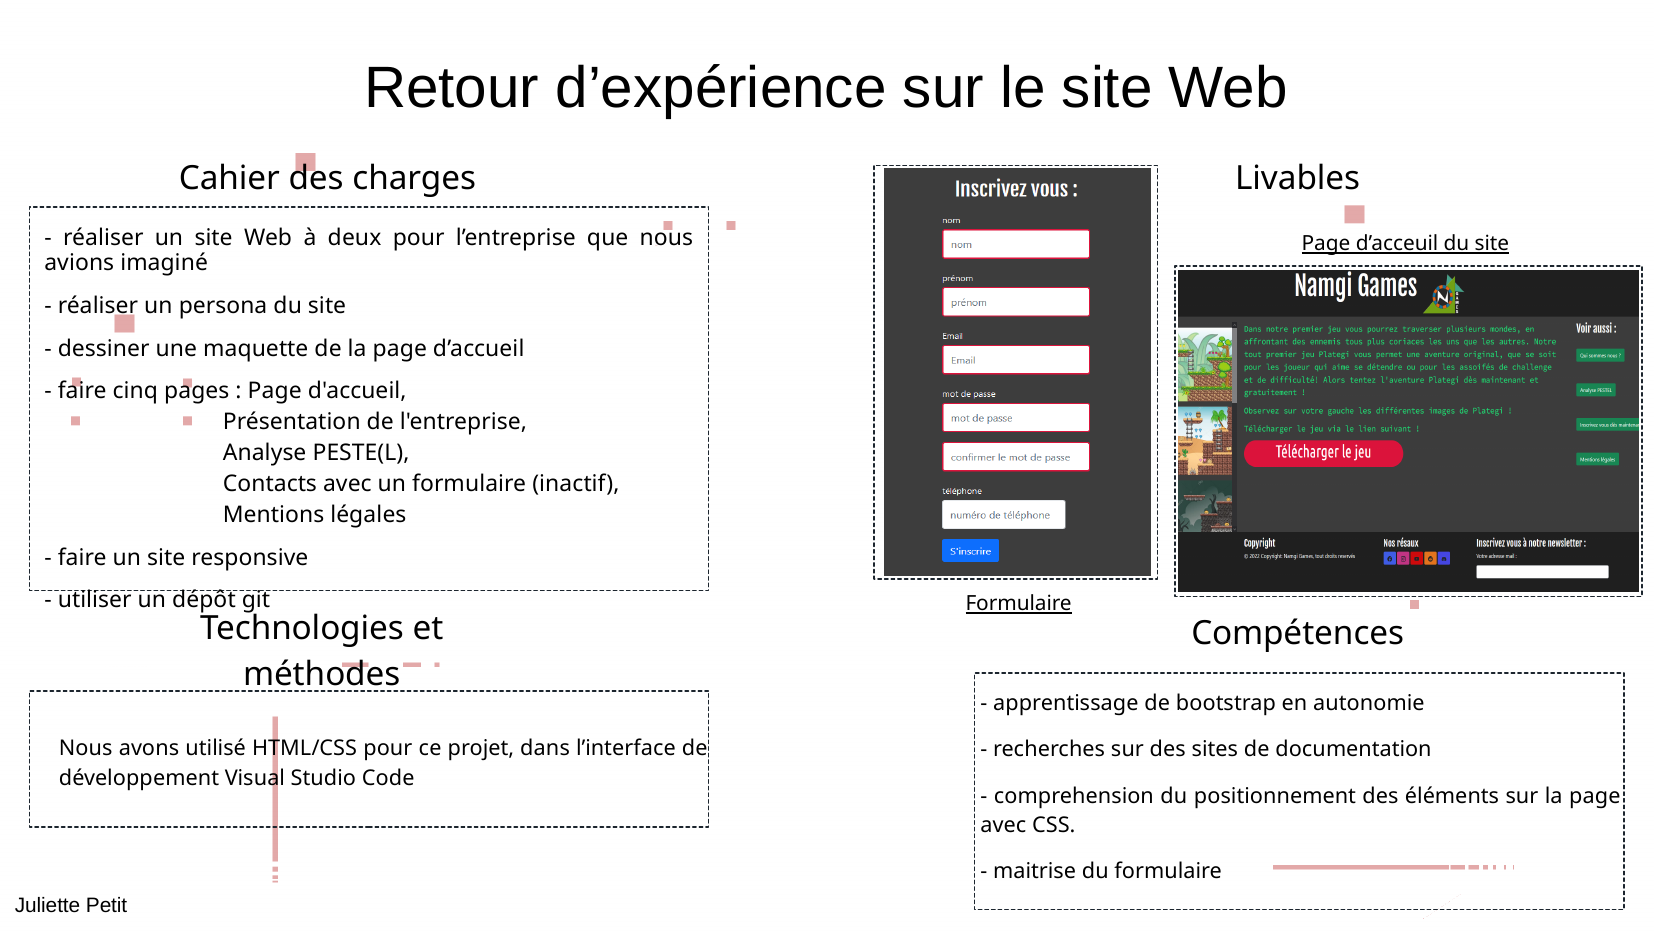

# Retour d’expérience sur le site Web
Cahier des charges
Livables
- réaliser un site Web à deux pour l’entreprise que nous avions imaginé
- réaliser un persona du site
- dessiner une maquette de la page d’accueil
- faire cinq pages : Page d'accueil,
 Présentation de l'entreprise,
 Analyse PESTE(L),
 Contacts avec un formulaire (inactif),
 Mentions légales
- faire un site responsive
- utiliser un dépôt git
Page d’acceuil du site
Formulaire
Compétences
Technologies et méthodes
- apprentissage de bootstrap en autonomie
- recherches sur des sites de documentation
- comprehension du positionnement des éléments sur la page avec CSS.
- maitrise du formulaire
Nous avons utilisé HTML/CSS pour ce projet, dans l’interface de développement Visual Studio Code
Juliette Petit